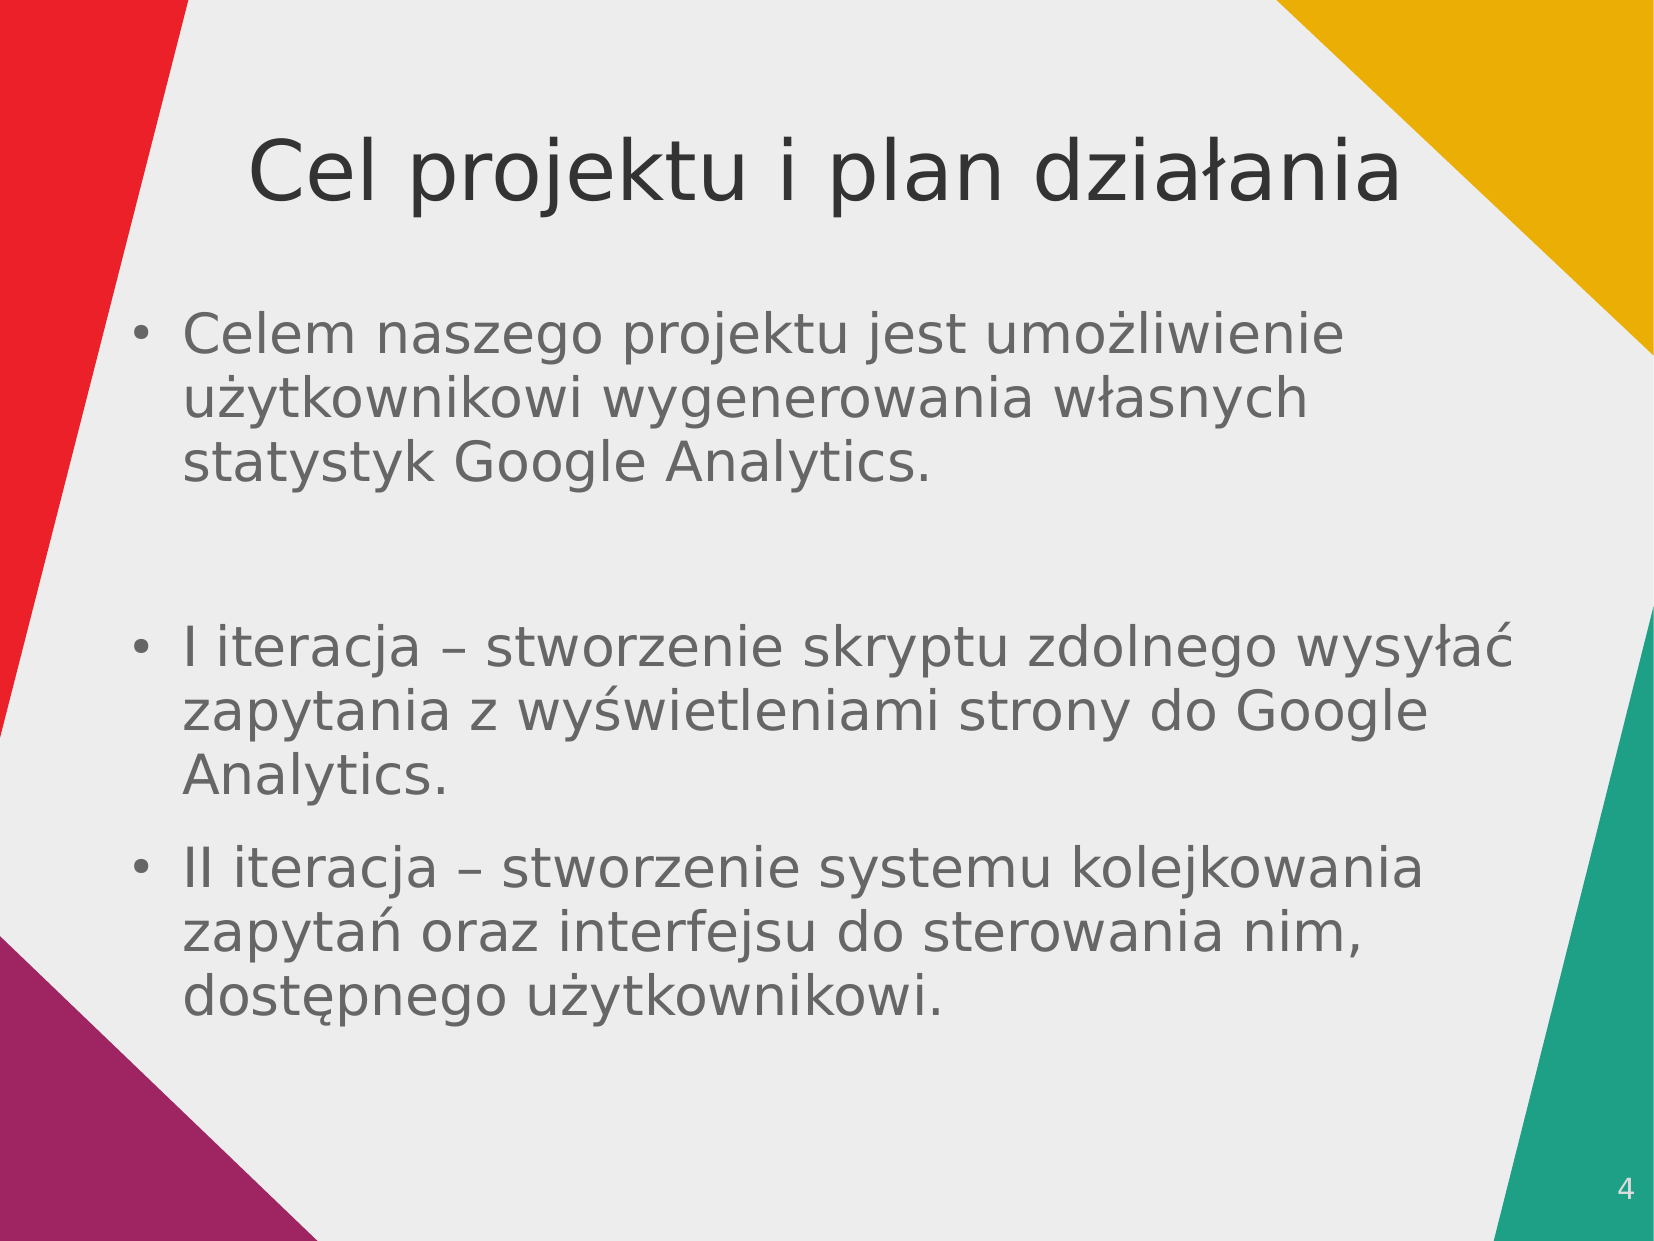

# Cel projektu i plan działania
Celem naszego projektu jest umożliwienie użytkownikowi wygenerowania własnych statystyk Google Analytics.
I iteracja – stworzenie skryptu zdolnego wysyłać zapytania z wyświetleniami strony do Google Analytics.
II iteracja – stworzenie systemu kolejkowania zapytań oraz interfejsu do sterowania nim, dostępnego użytkownikowi.
4